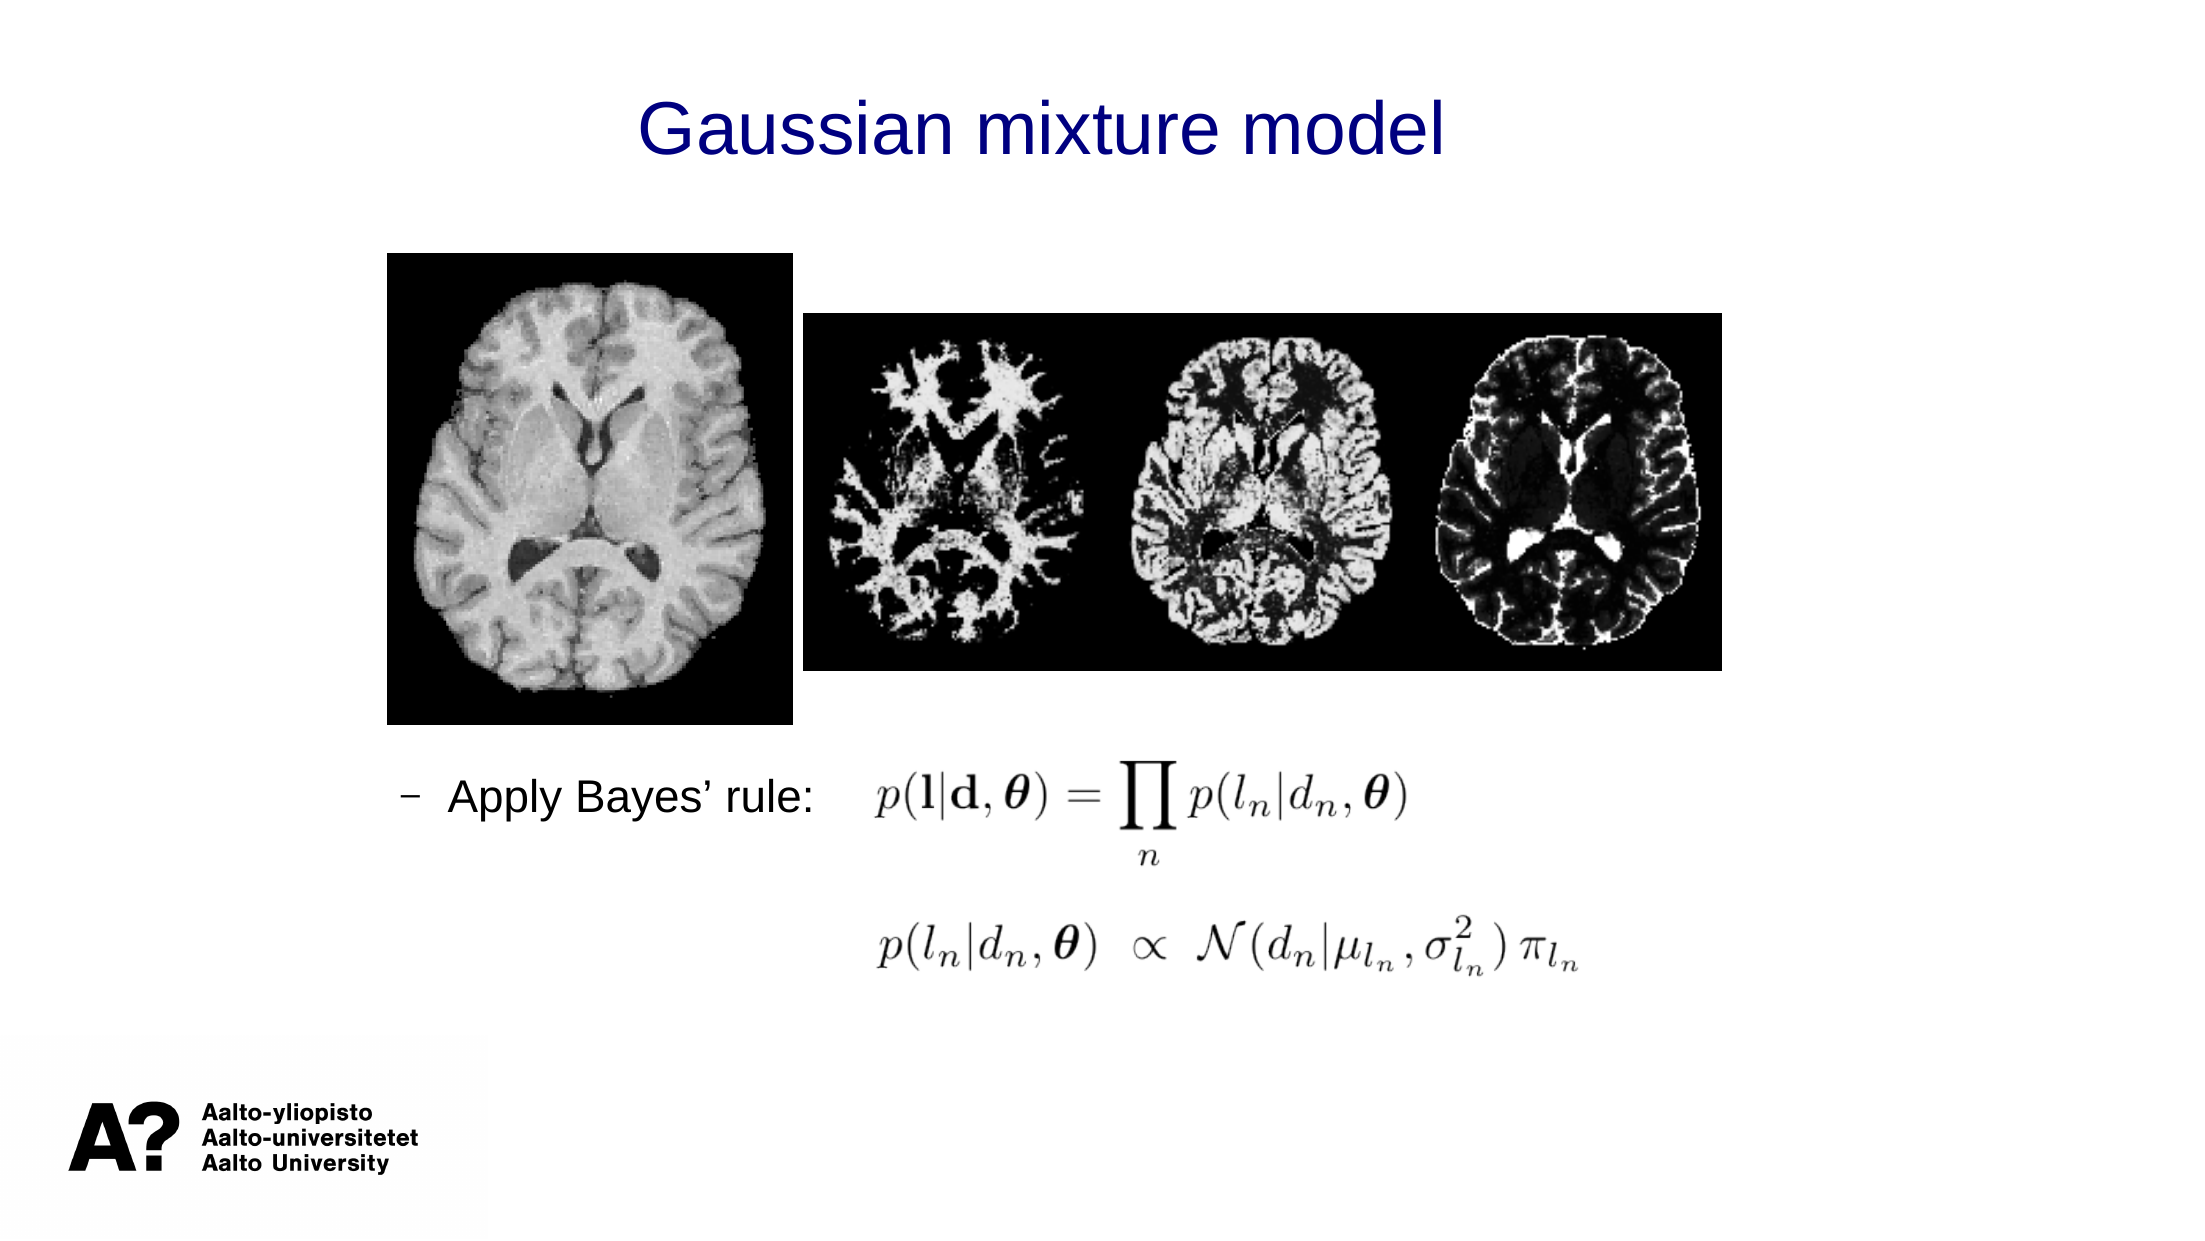

# Gaussian mixture model
Apply Bayes’ rule: